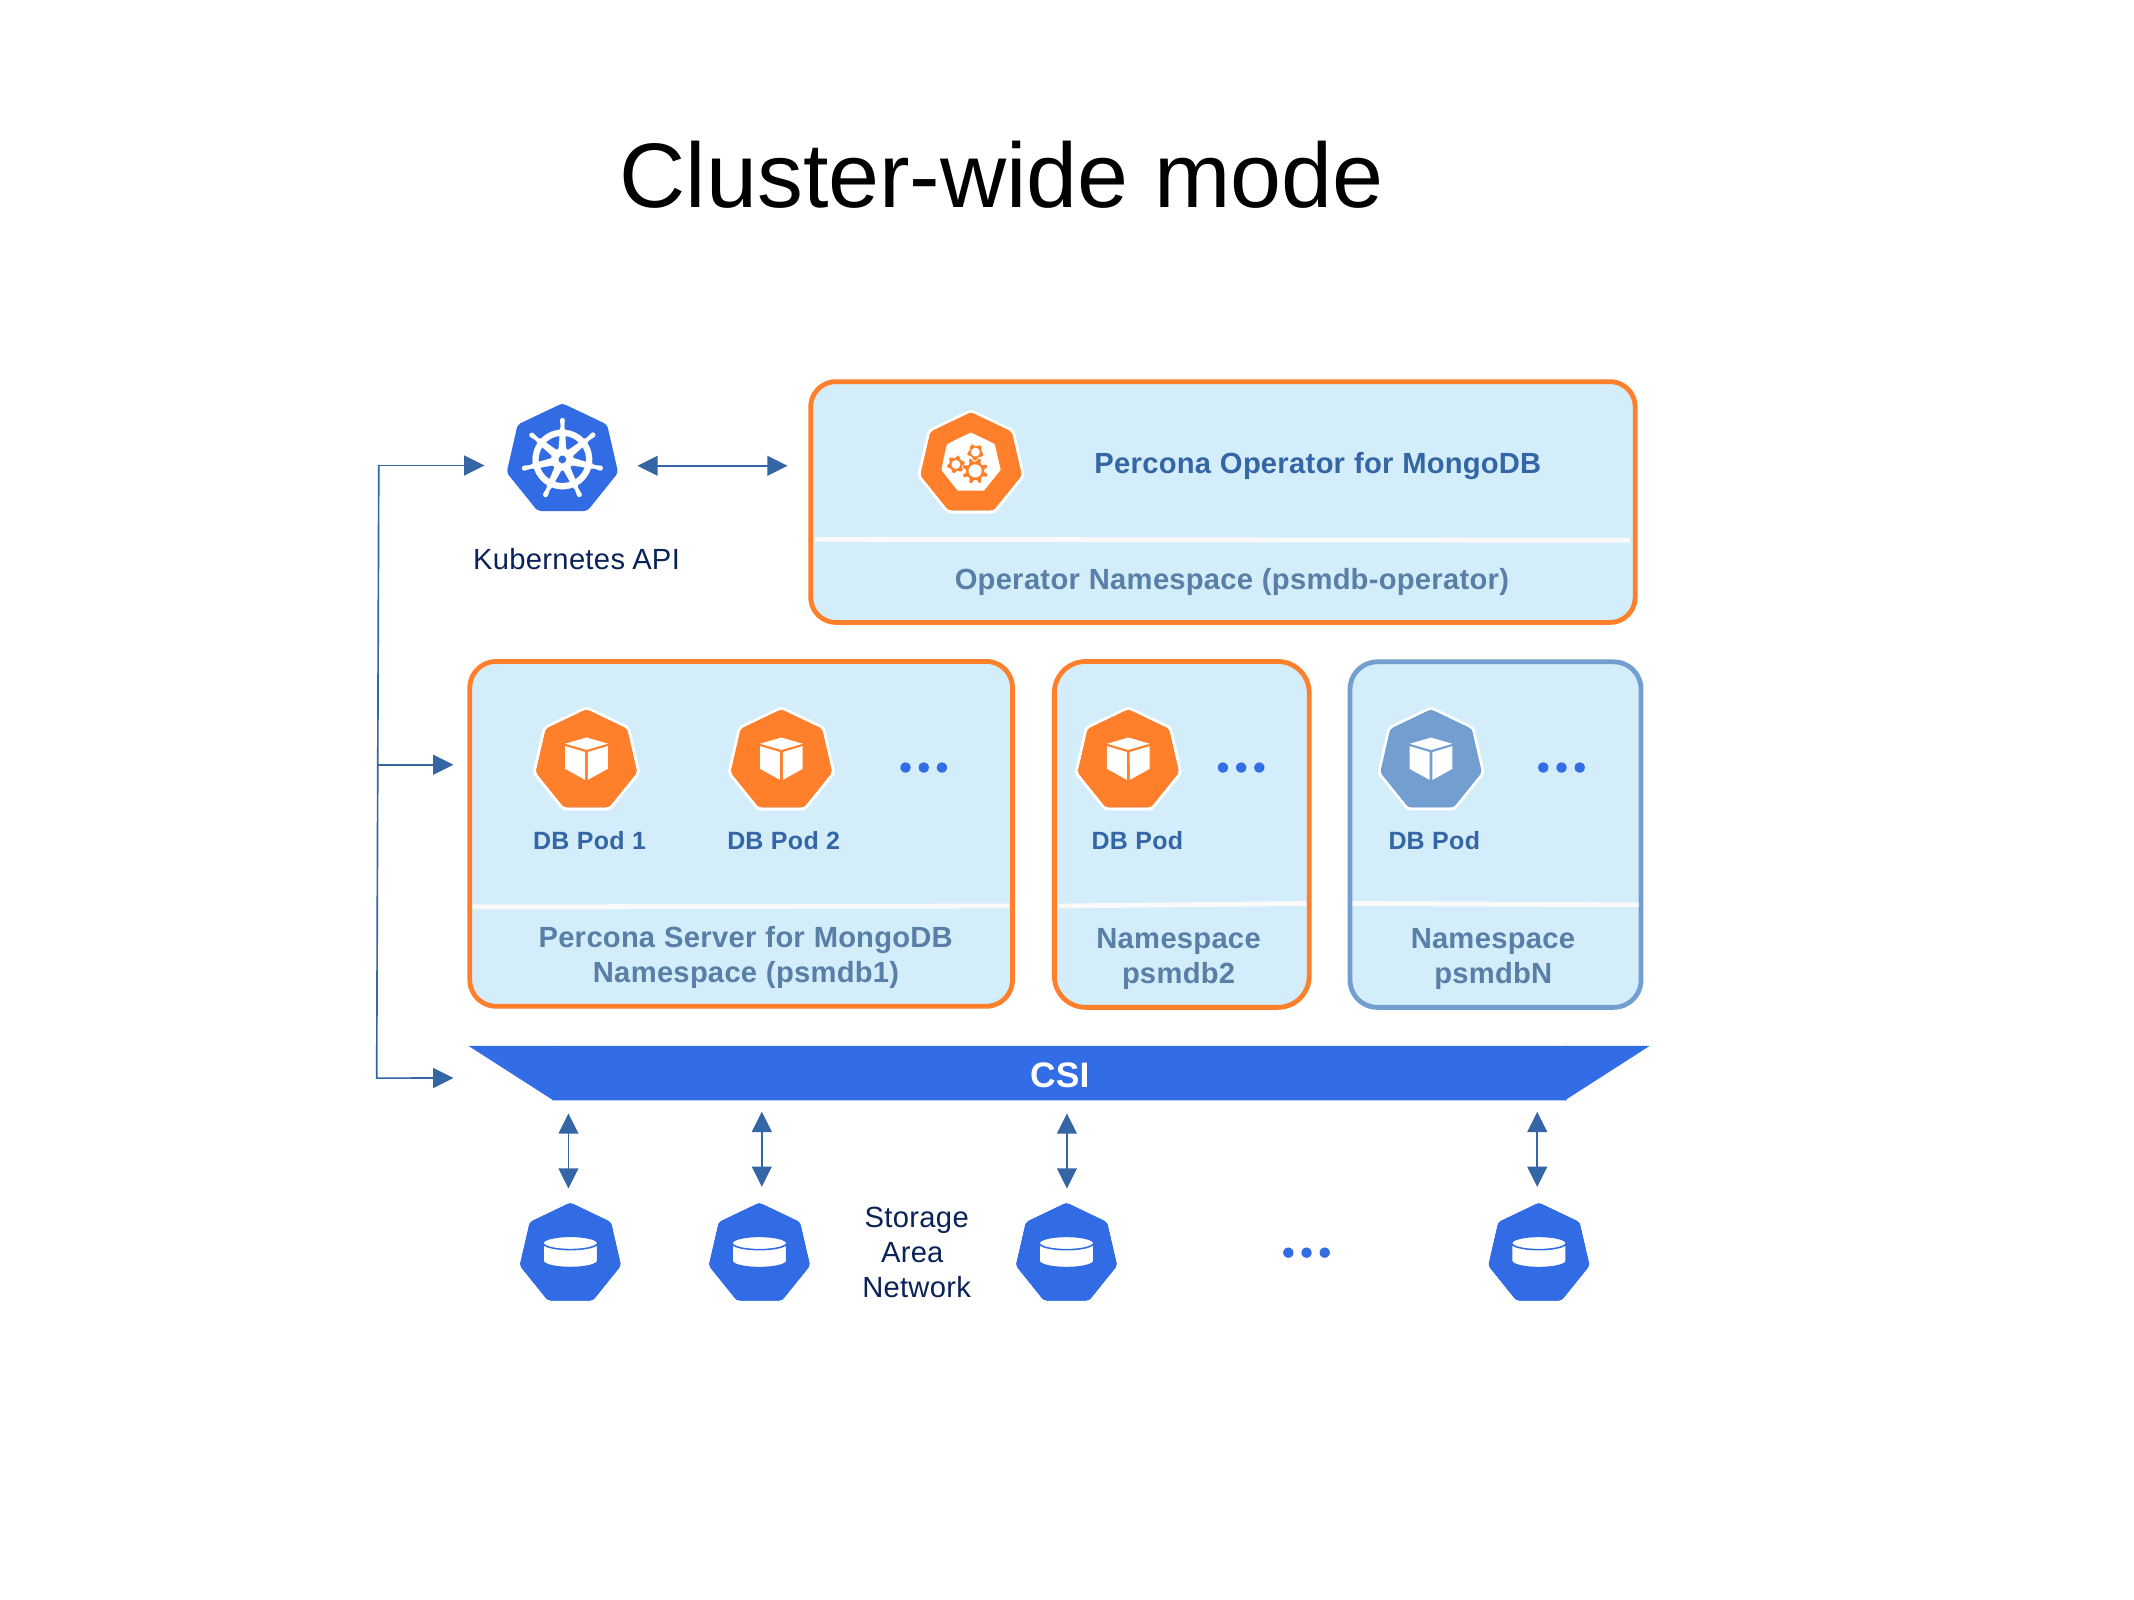

Cluster-wide mode
Percona Operator for MongoDB
Kubernetes API
Operator Namespace (psmdb-operator)
DB Pod 1
DB Pod 2
DB Pod
DB Pod
Percona Server for MongoDB Namespace (psmdb1)
Namespace
psmdb2
Namespace
psmdbN
CSI
Storage
Area
Network